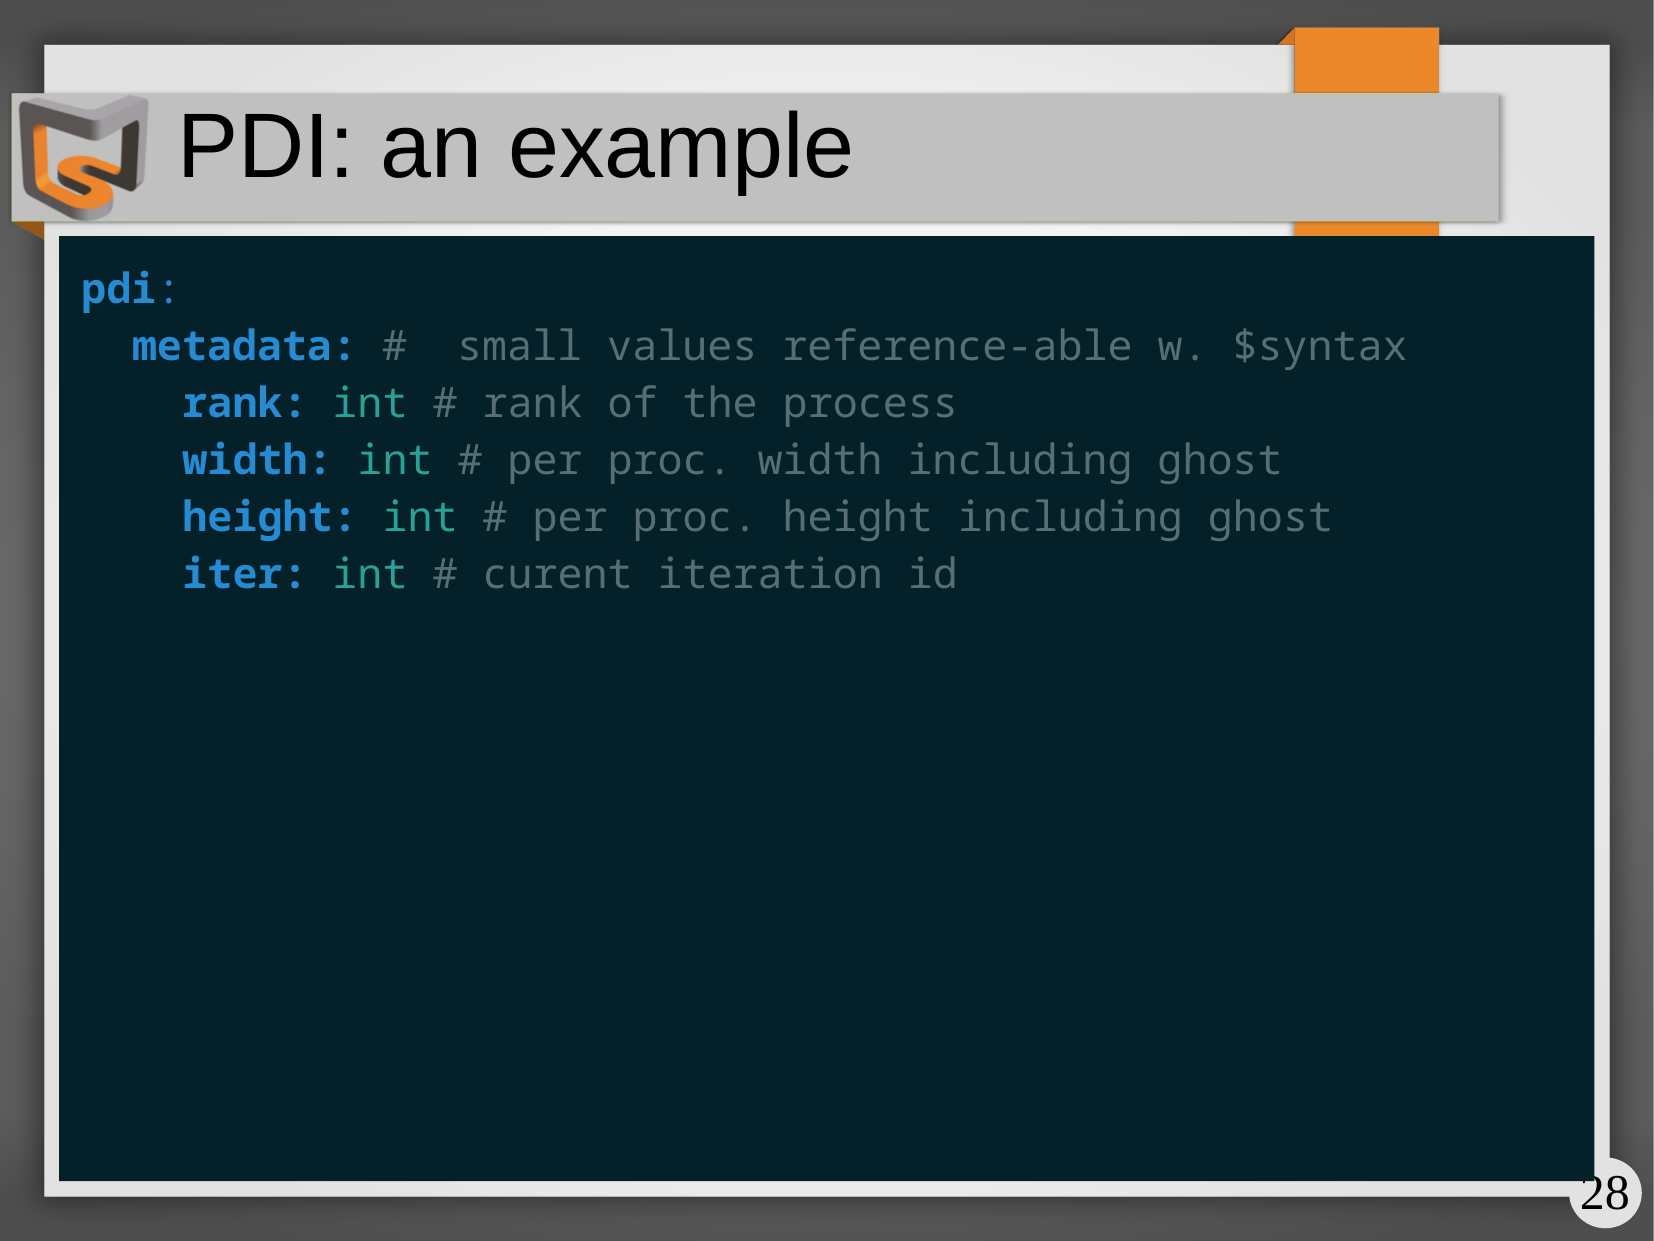

# PDI: an example
pdi:
 metadata: # small values reference-able w. $syntax
 rank: int # rank of the process
 width: int # per proc. width including ghost
 height: int # per proc. height including ghost
 iter: int # curent iteration id